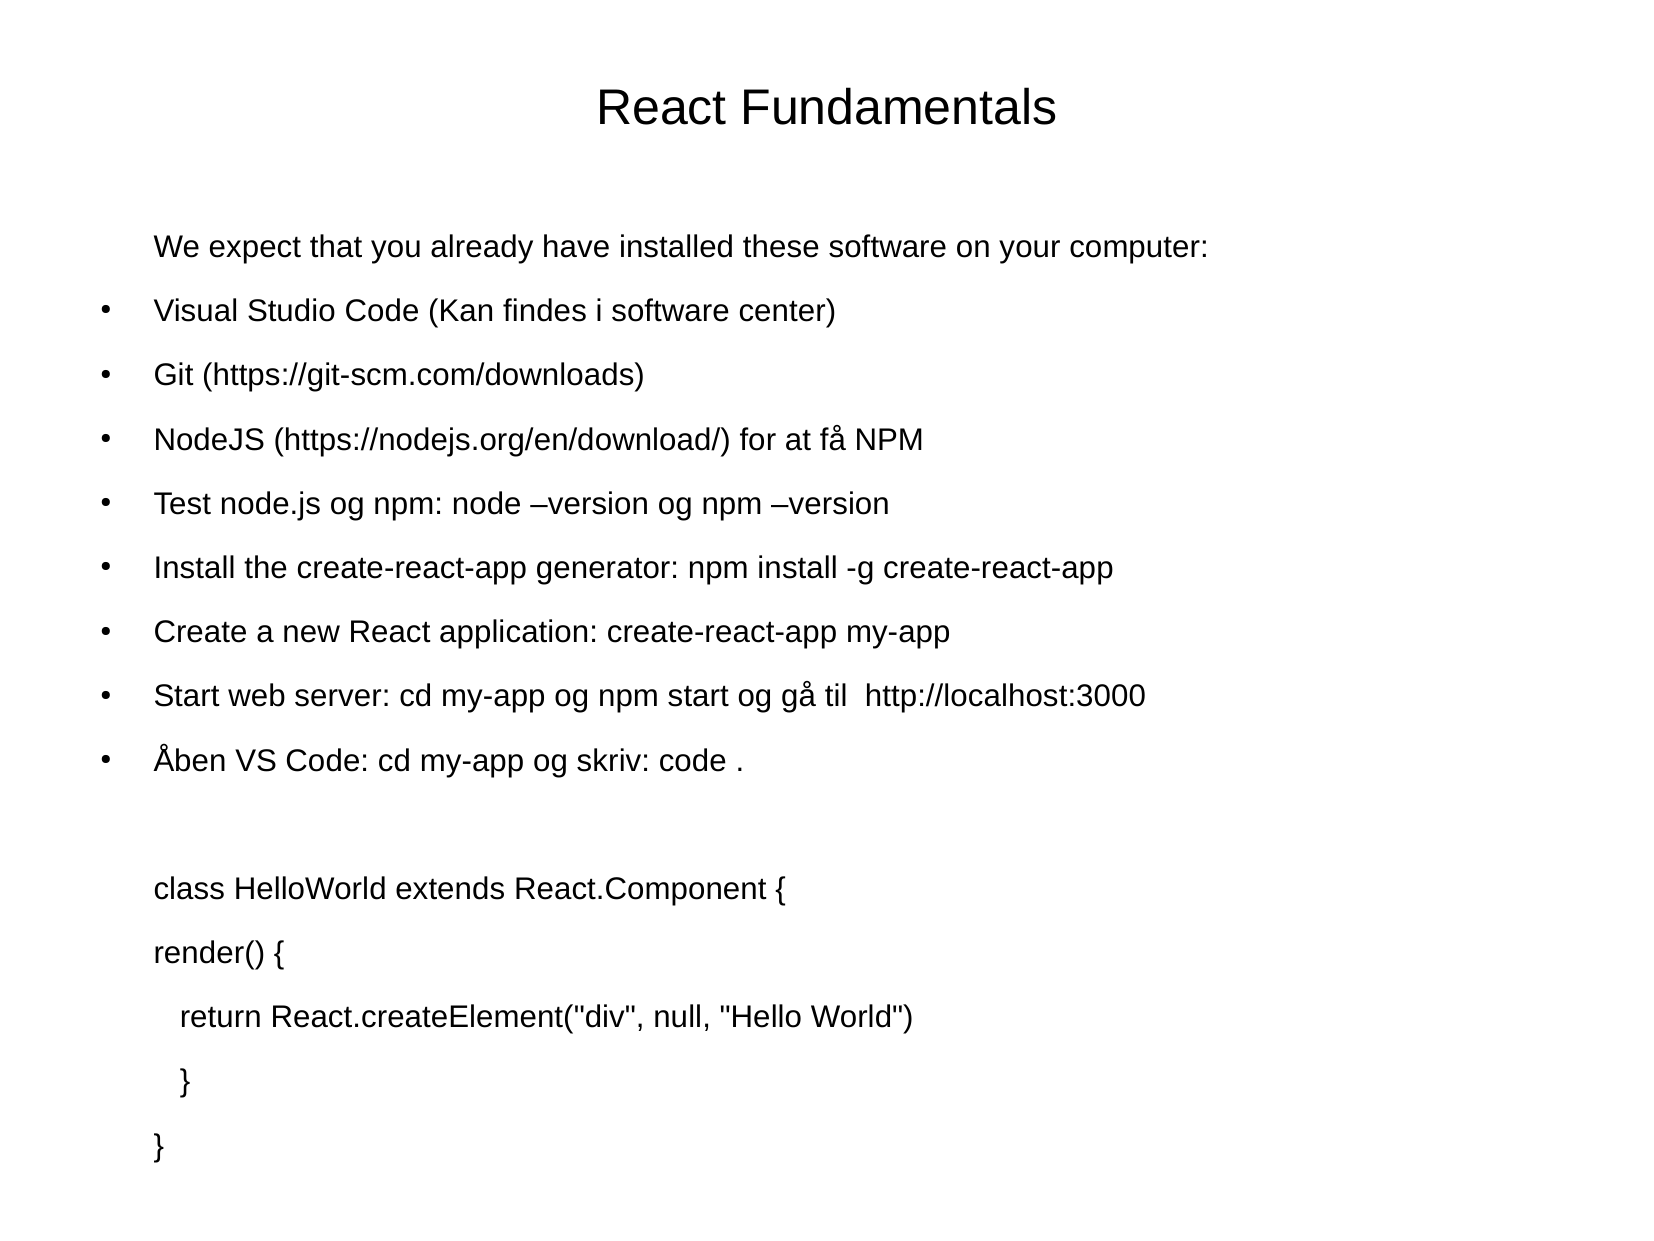

# React Fundamentals
We expect that you already have installed these software on your computer:
Visual Studio Code (Kan findes i software center)
Git (https://git-scm.com/downloads)
NodeJS (https://nodejs.org/en/download/) for at få NPM
Test node.js og npm: node –version og npm –version
Install the create-react-app generator: npm install -g create-react-app
Create a new React application: create-react-app my-app
Start web server: cd my-app og npm start og gå til http://localhost:3000
Åben VS Code: cd my-app og skriv: code .
class HelloWorld extends React.Component {
render() {
 return React.createElement("div", null, "Hello World")
 }
}